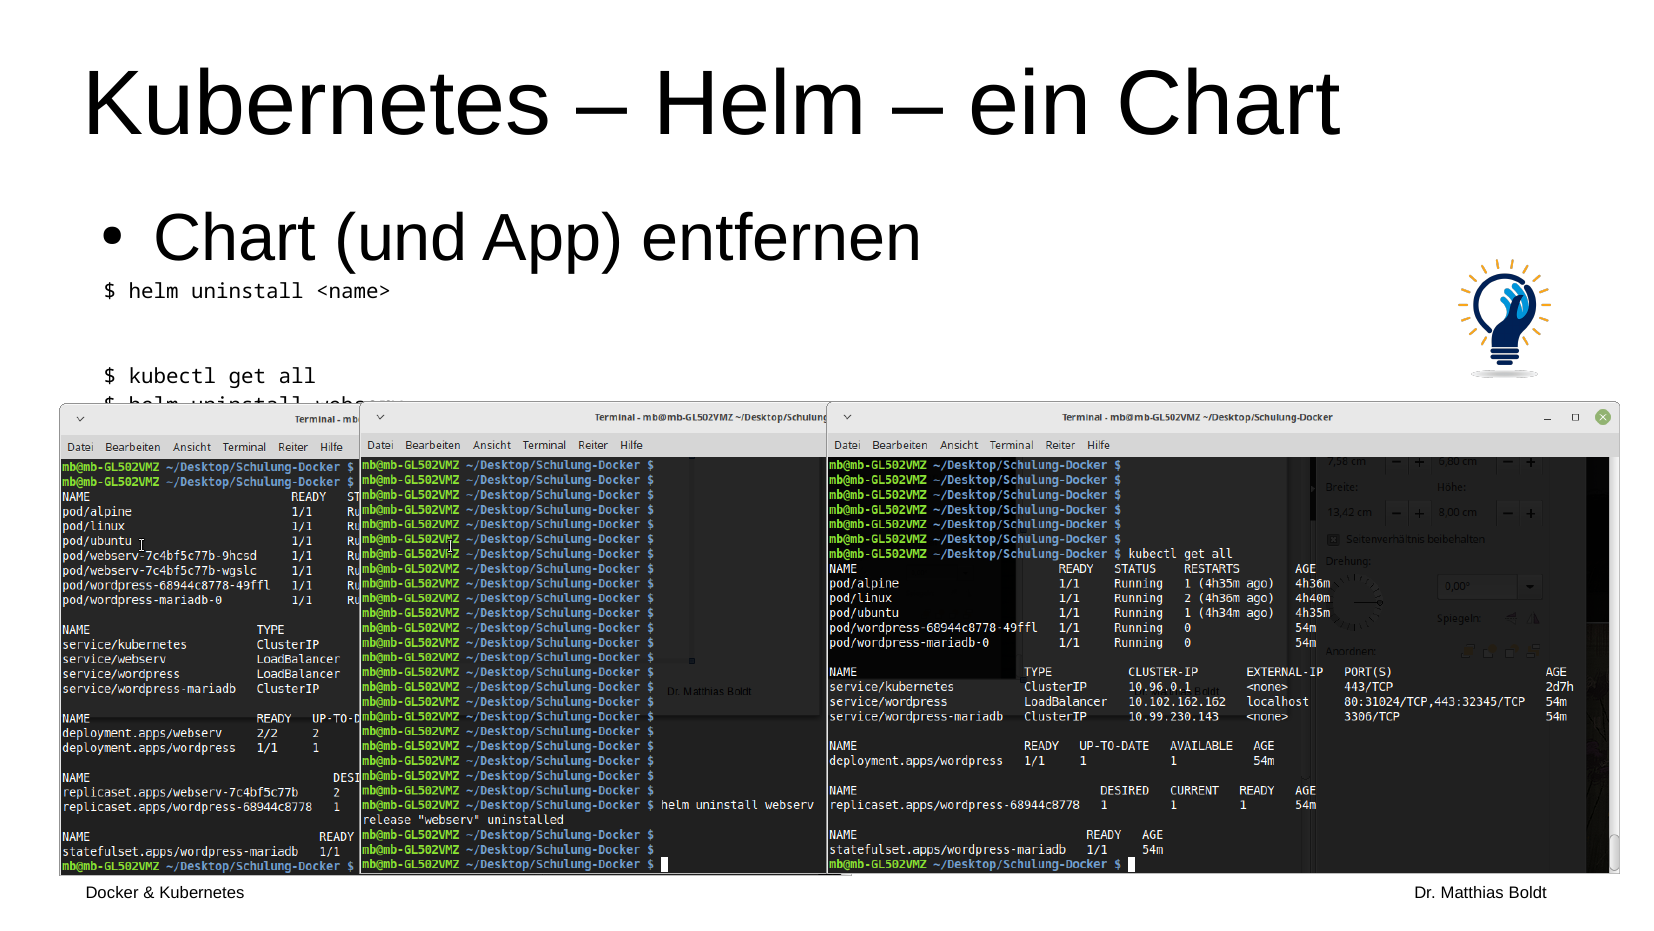

# Kubernetes – Helm – ein Chart
Chart (und App) entfernen
$ helm uninstall <name>
$ kubectl get all
$ helm uninstall webserv
Docker & Kubernetes																Dr. Matthias Boldt